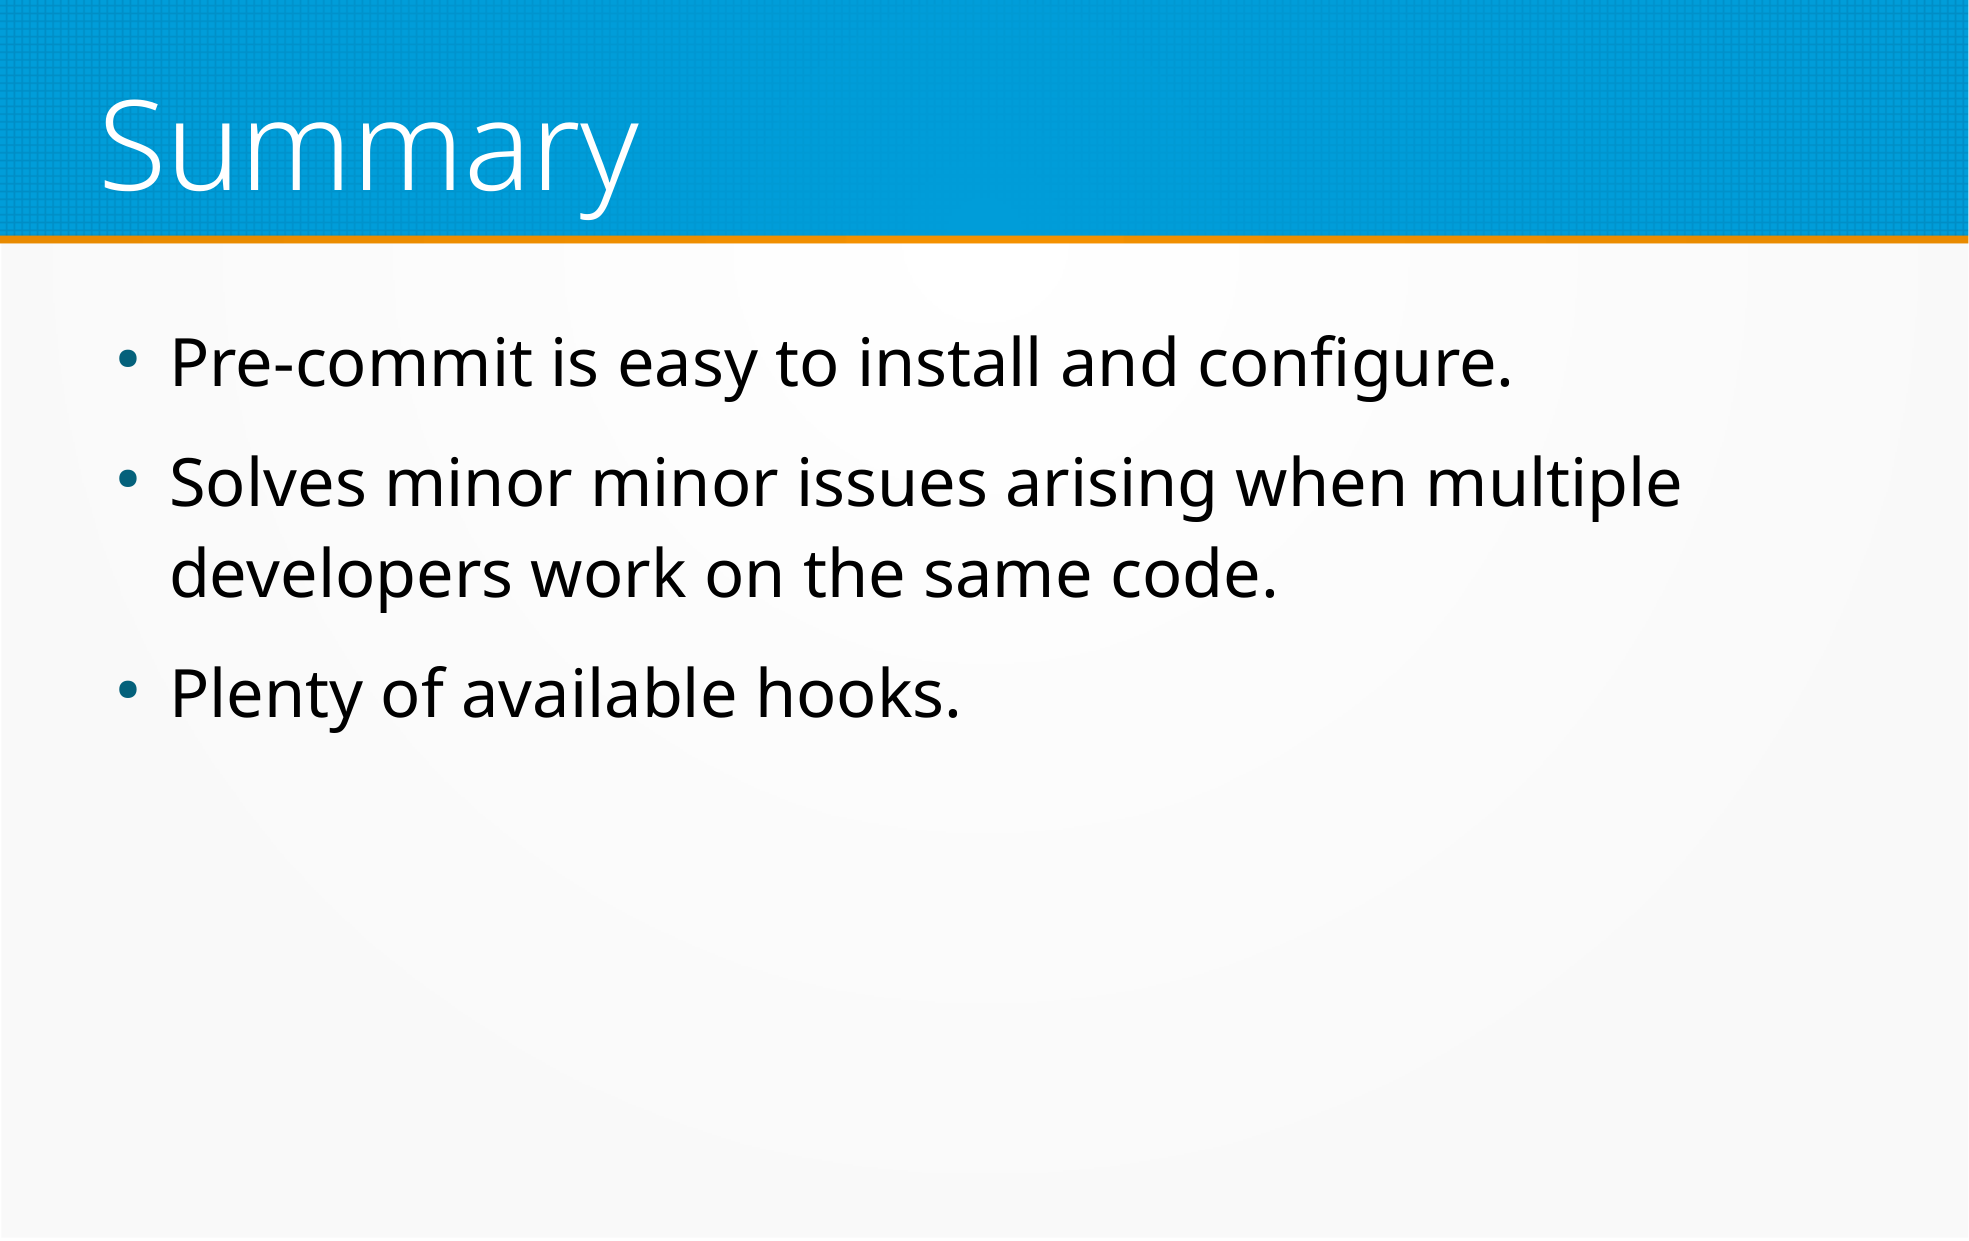

# Summary
Pre-commit is easy to install and configure.
Solves minor minor issues arising when multiple developers work on the same code.
Plenty of available hooks.